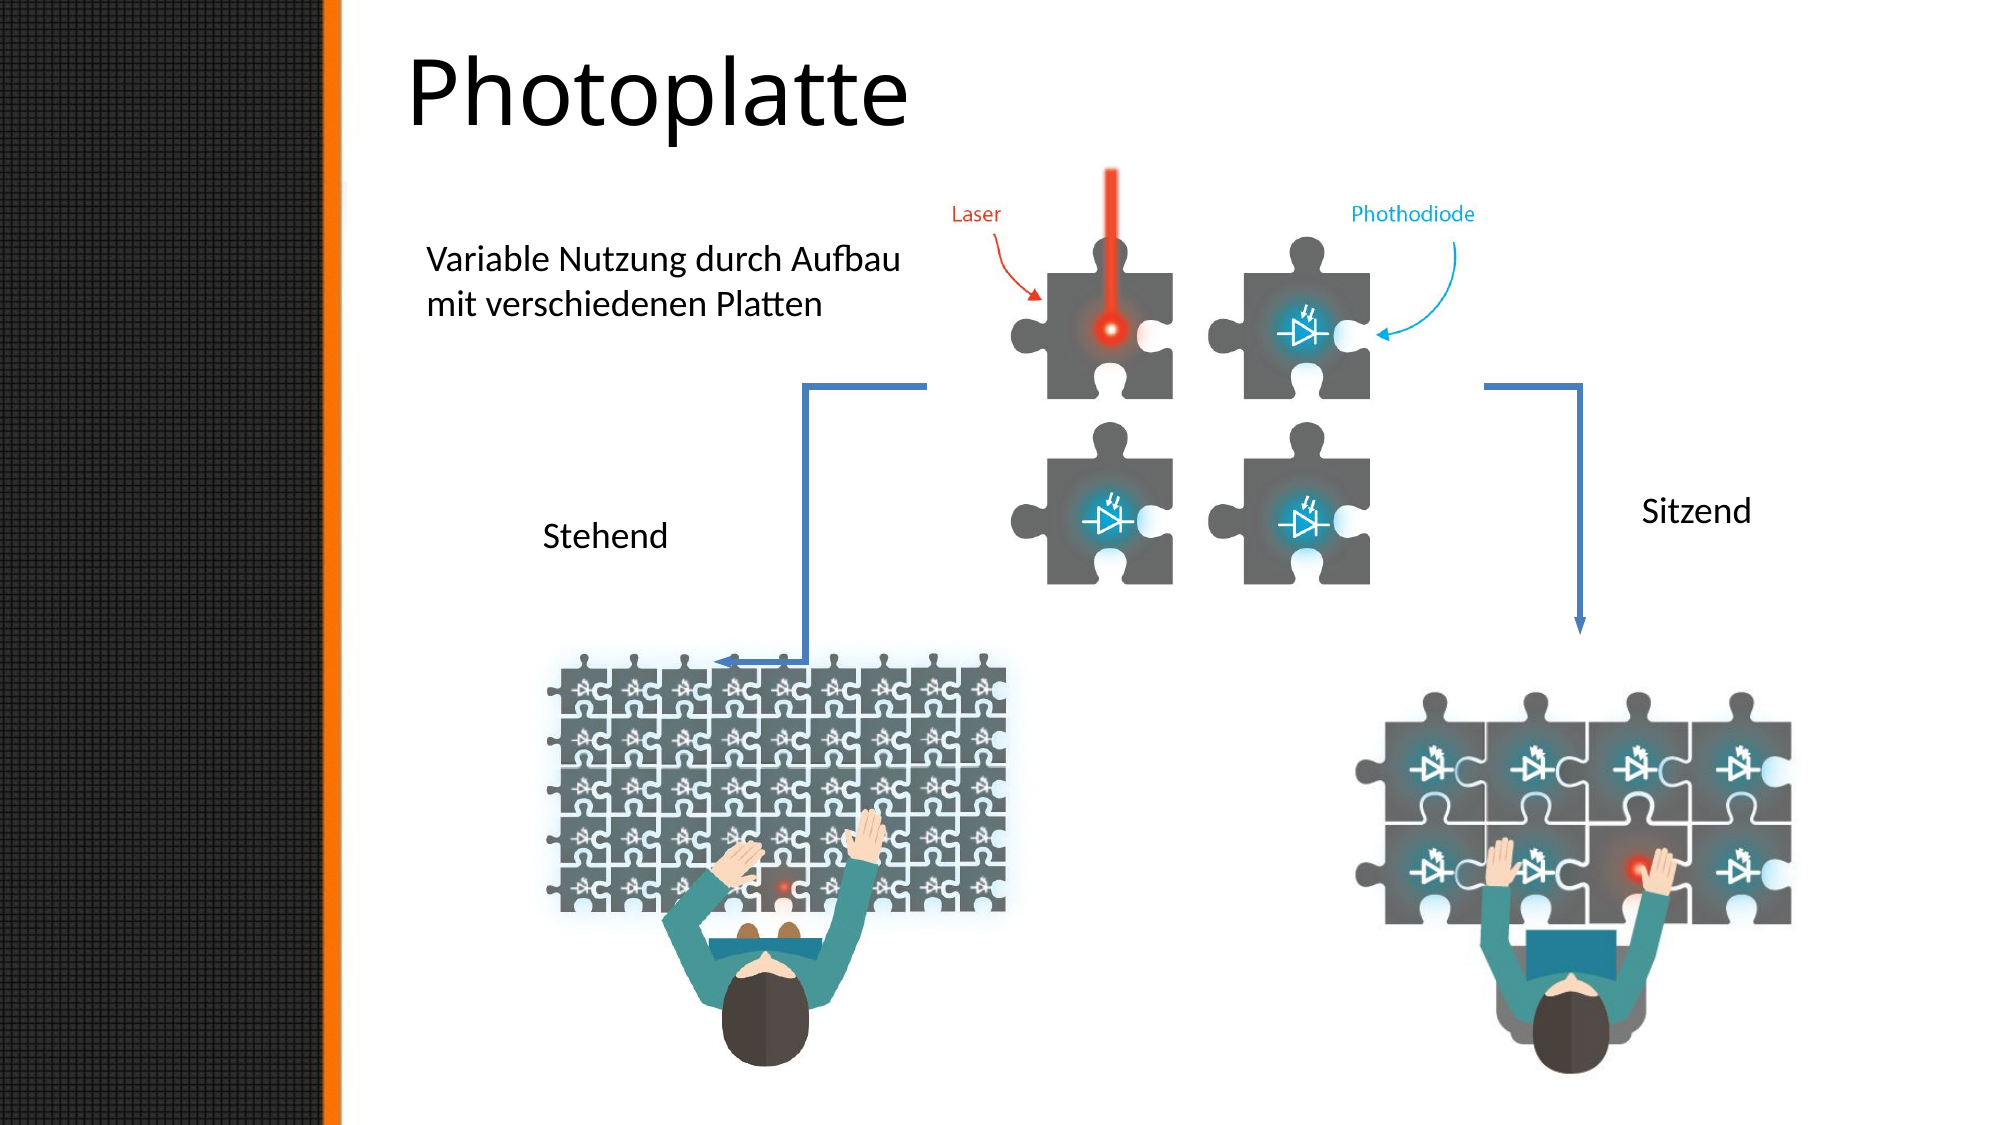

# Photoplatte
Variable Nutzung durch Aufbau mit verschiedenen Platten
Sitzend
Stehend